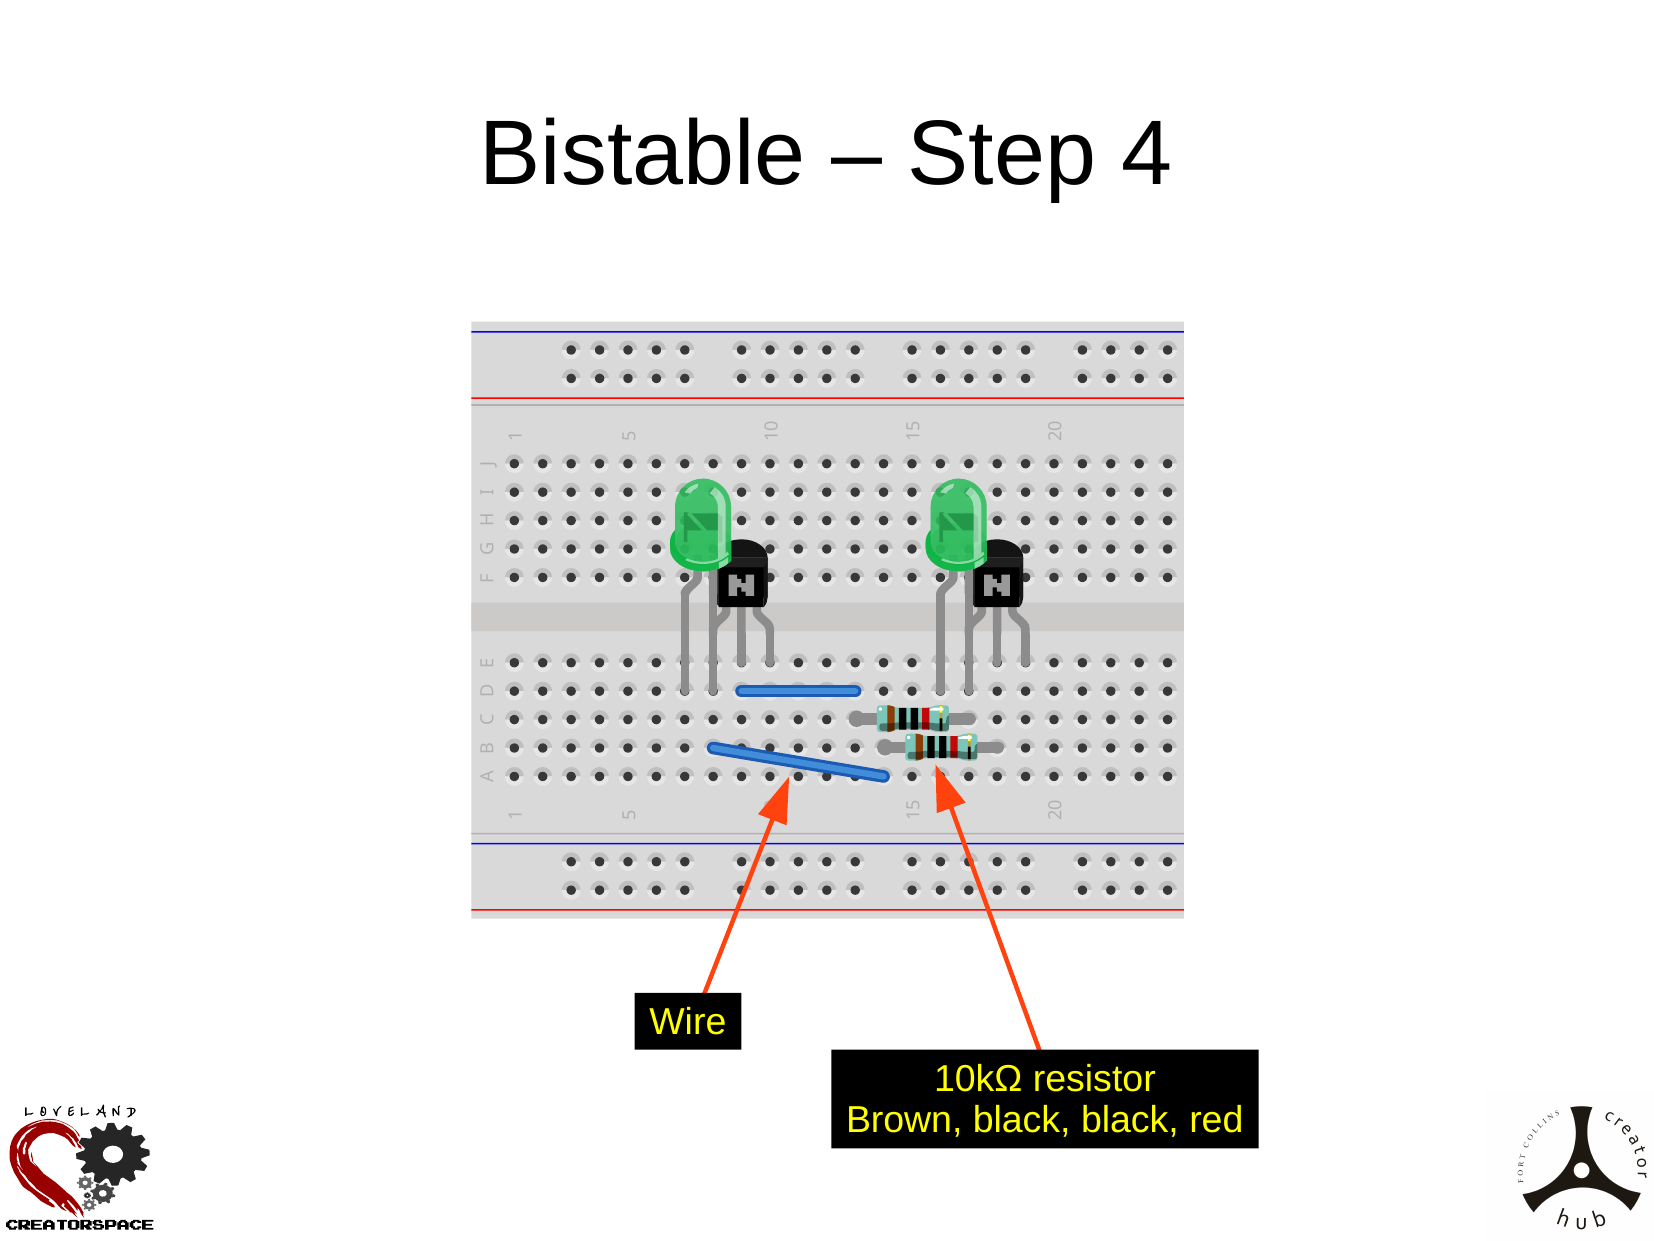

# Bistable – Step 4
Wire
10kΩ resistor
Brown, black, black, red